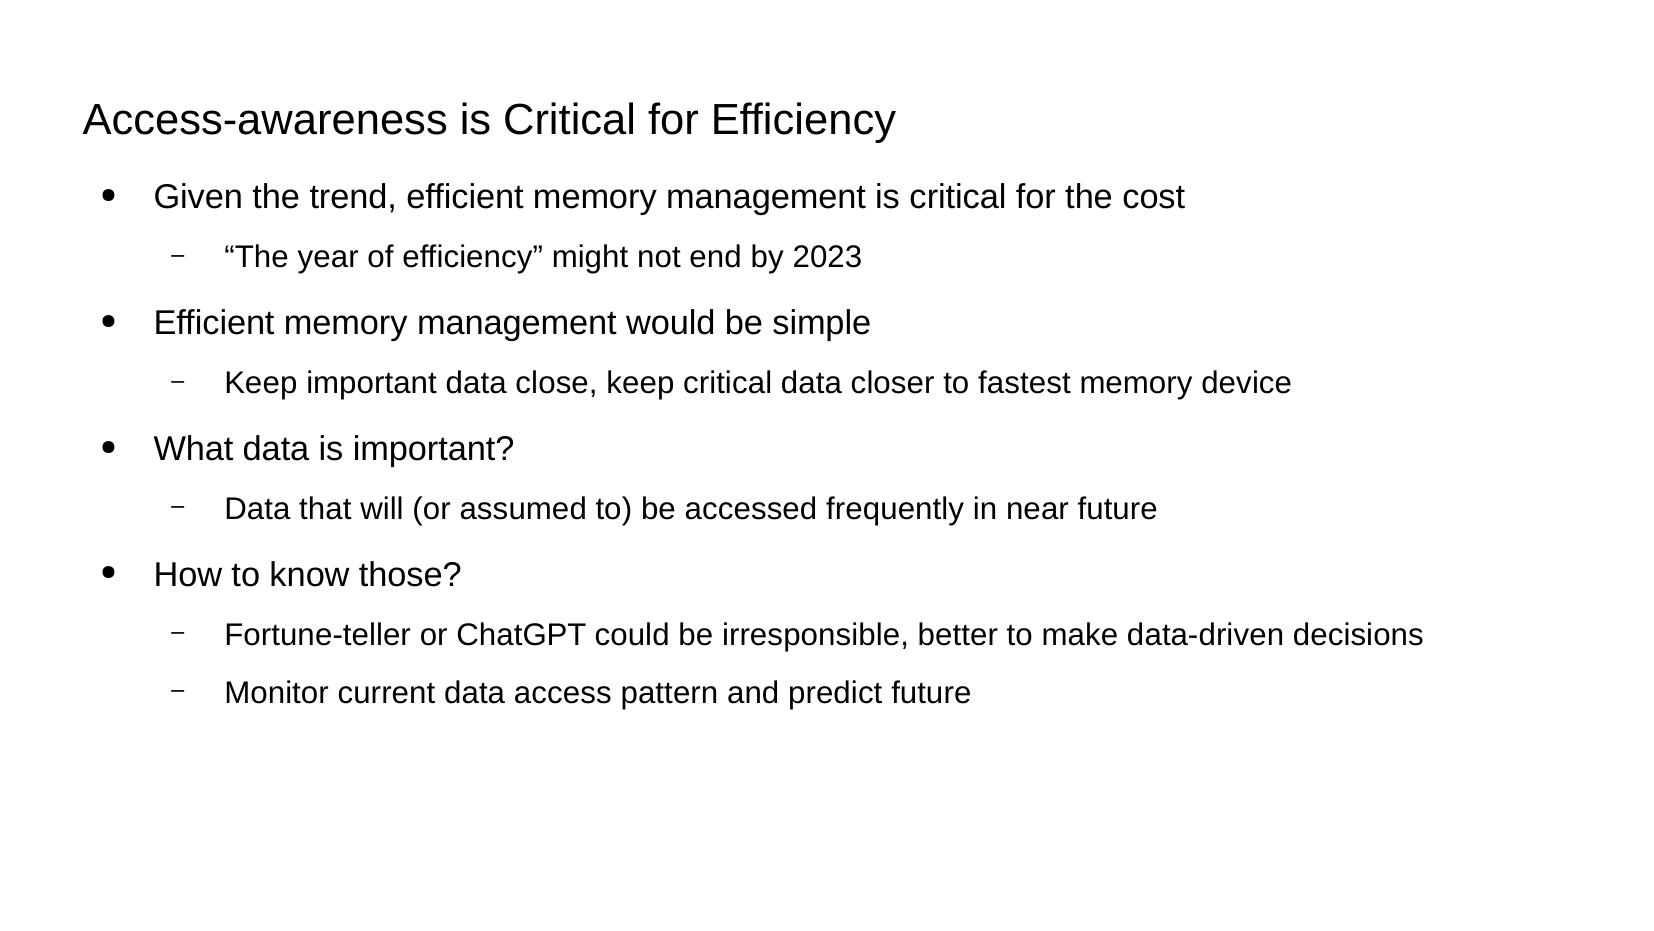

# Access-awareness is Critical for Efficiency
Given the trend, efficient memory management is critical for the cost
“The year of efficiency” might not end by 2023
Efficient memory management would be simple
Keep important data close, keep critical data closer to fastest memory device
What data is important?
Data that will (or assumed to) be accessed frequently in near future
How to know those?
Fortune-teller or ChatGPT could be irresponsible, better to make data-driven decisions
Monitor current data access pattern and predict future